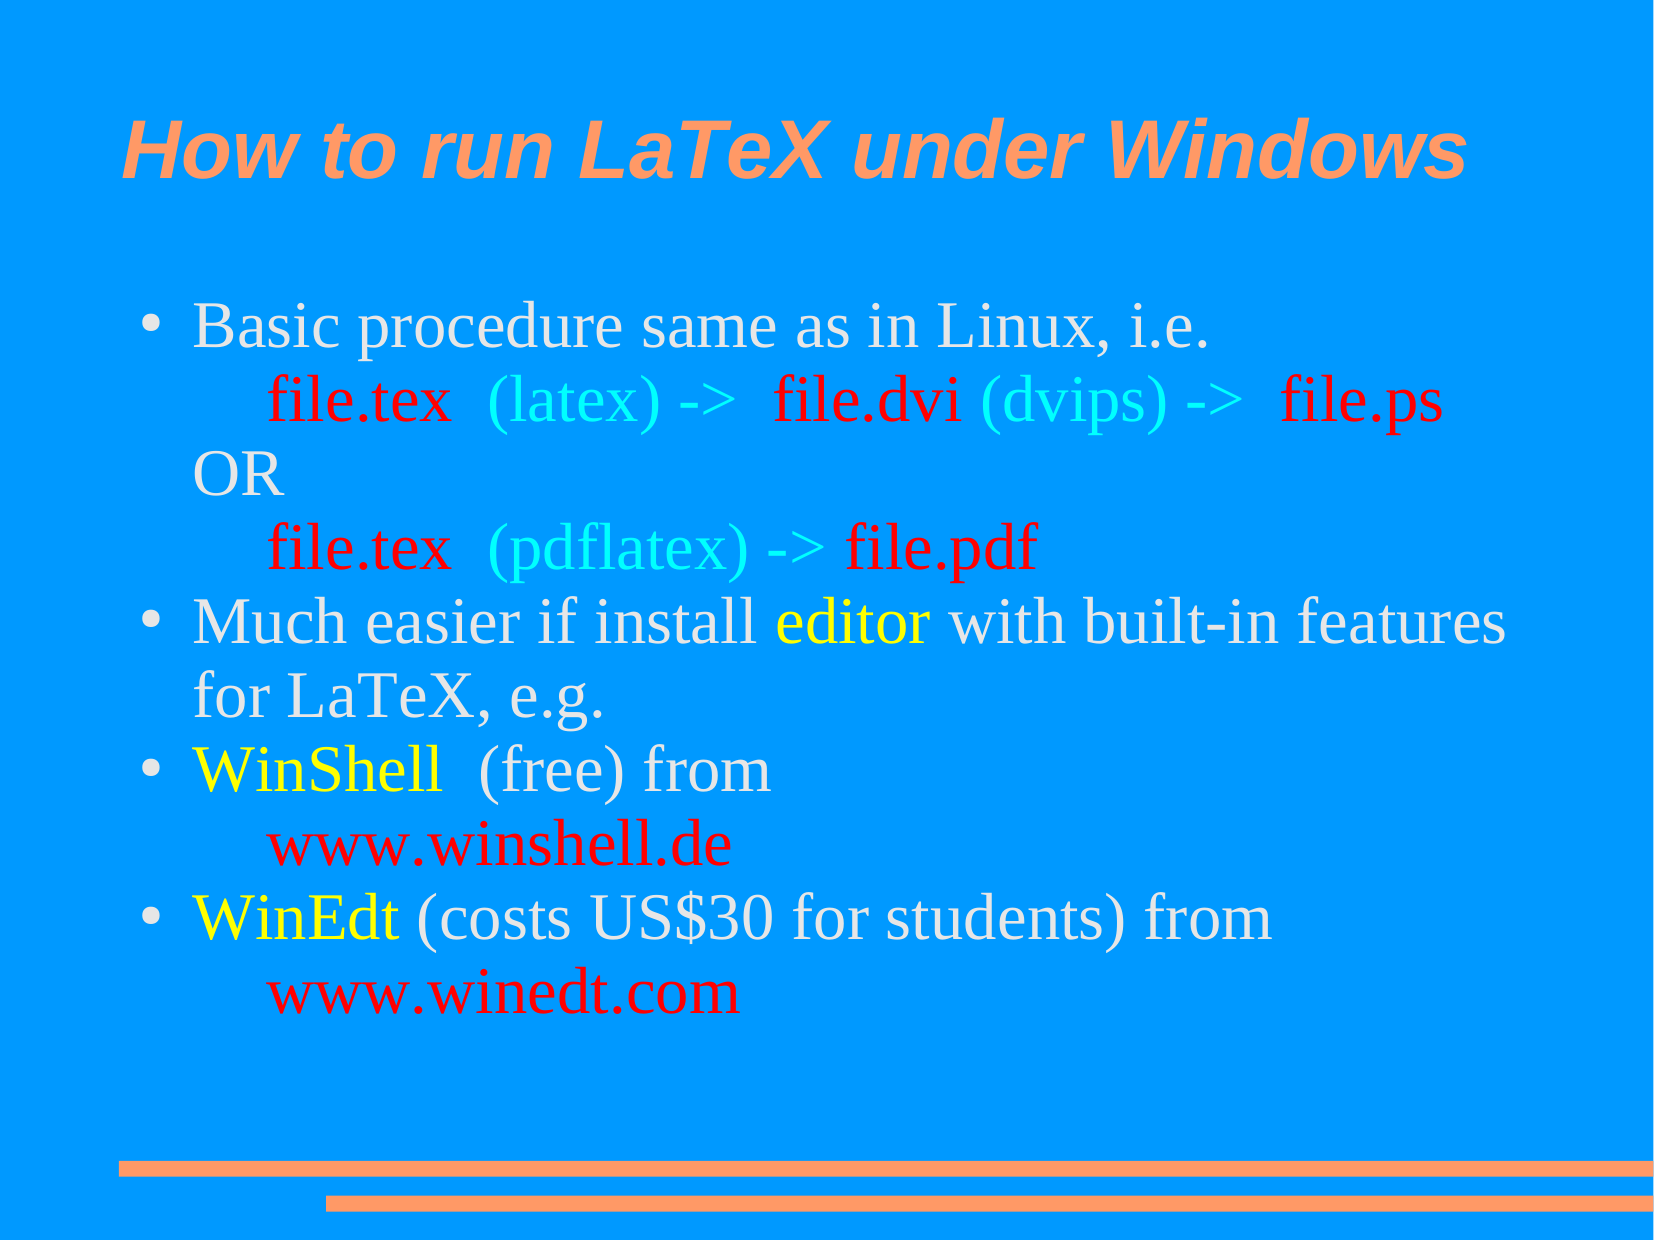

# How to run LaTeX under Windows
Basic procedure same as in Linux, i.e.						file.tex (latex) -> file.dvi (dvips) -> file.ps		OR 																		file.tex (pdflatex) -> file.pdf
Much easier if install editor with built-in features for LaTeX, e.g.
WinShell (free) from												www.winshell.de
WinEdt (costs US$30 for students) from					www.winedt.com